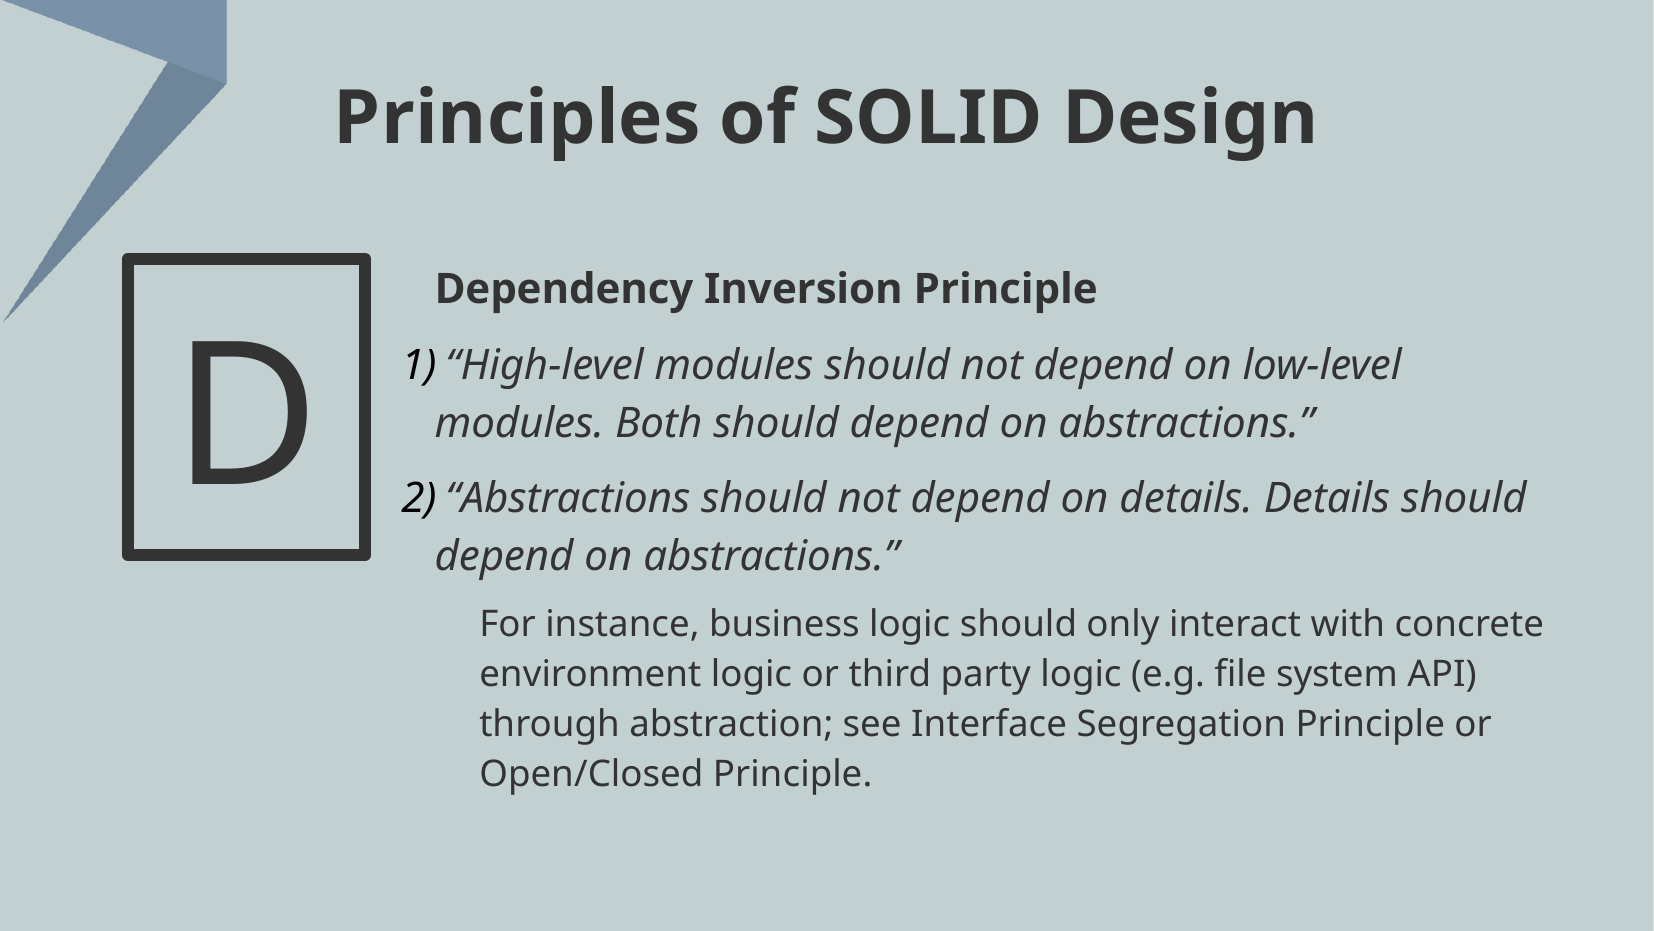

# Principles of SOLID Design
D
Dependency Inversion Principle
 “High-level modules should not depend on low-level modules. Both should depend on abstractions.”
 “Abstractions should not depend on details. Details should depend on abstractions.”
For instance, business logic should only interact with concrete environment logic or third party logic (e.g. file system API) through abstraction; see Interface Segregation Principle or Open/Closed Principle.